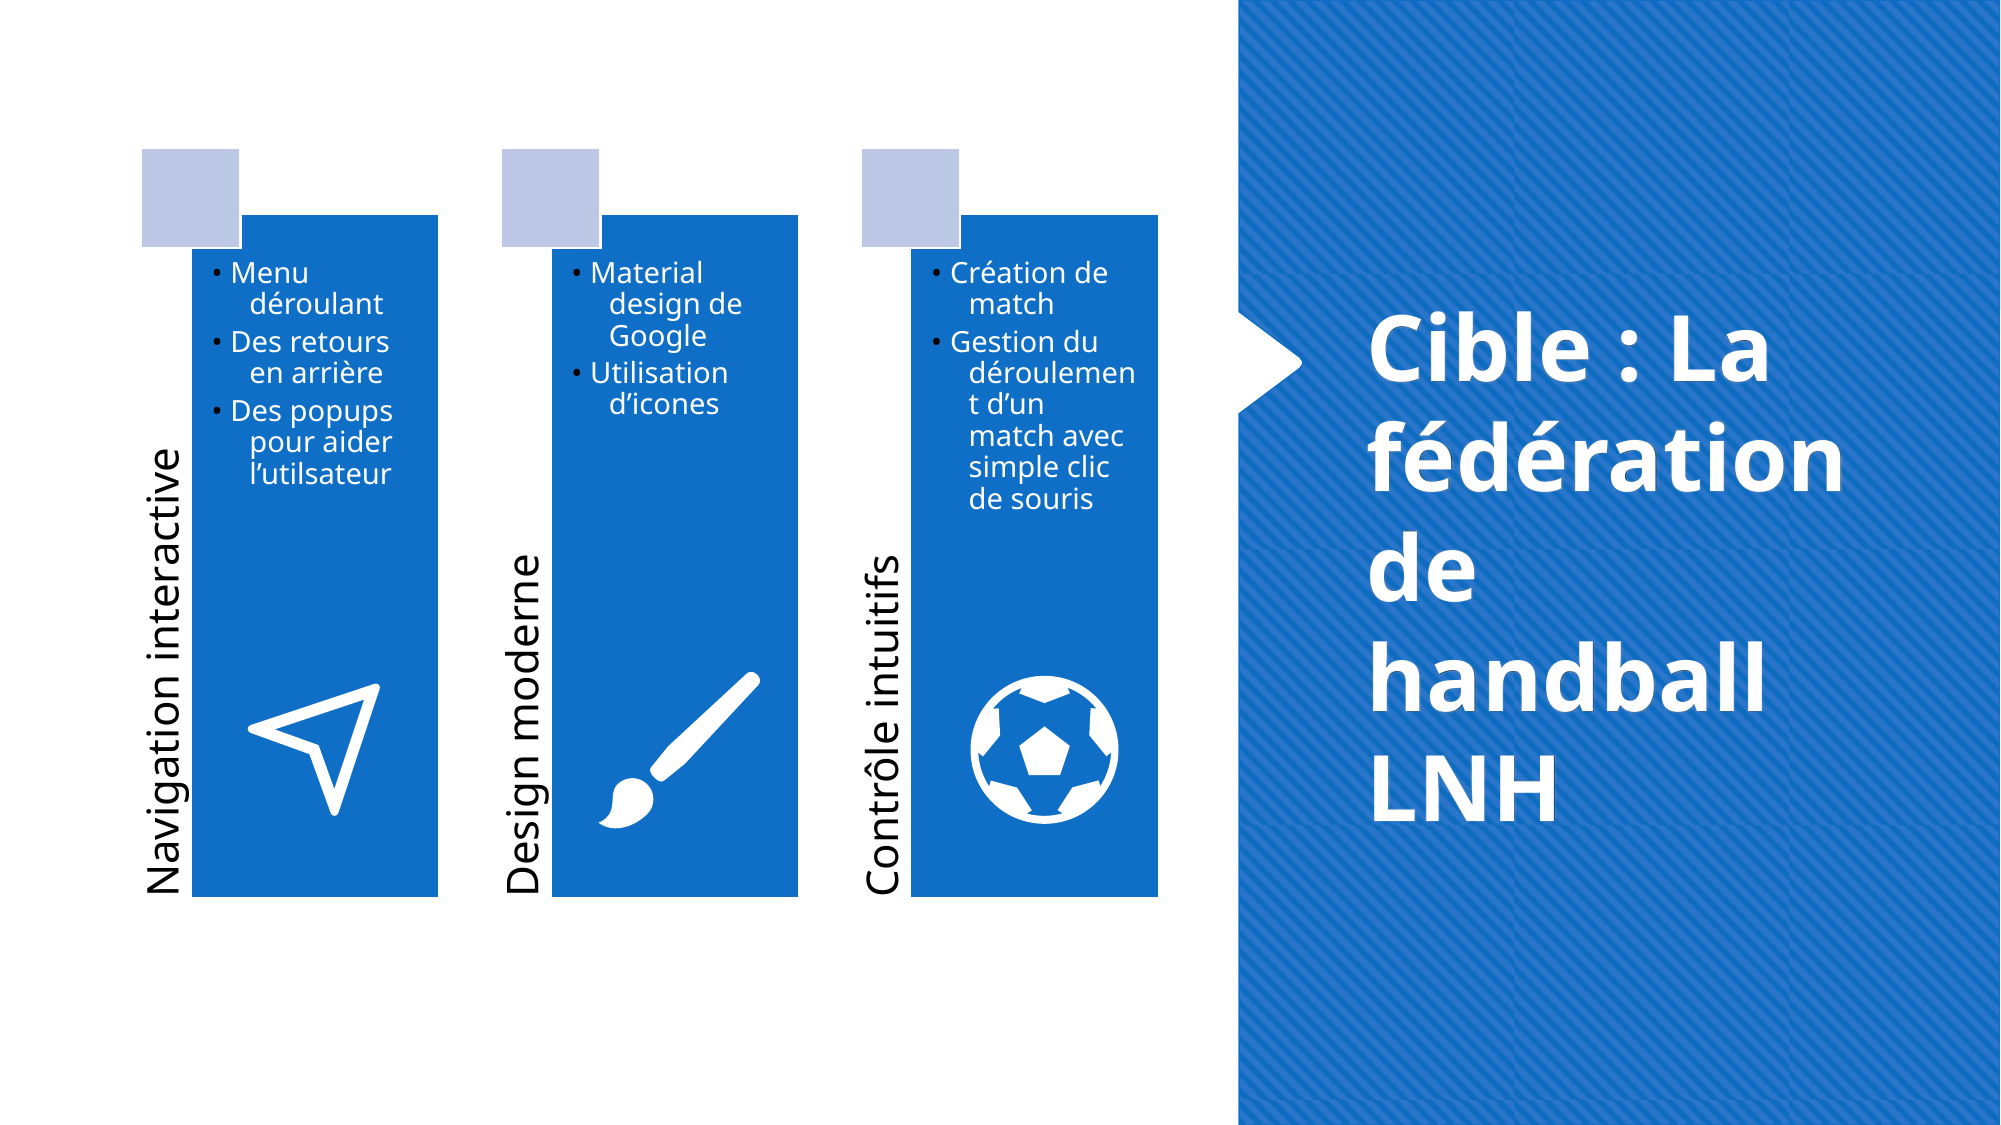

Menu déroulant
Des retours en arrière
Des popups pour aider l’utilsateur
Material design de Google
Utilisation d’icones
Création de match
Gestion du déroulement d’un match avec simple clic de souris
Navigation interactive
Design moderne
Contrôle intuitifs
# Cible : La fédération de handball LNH